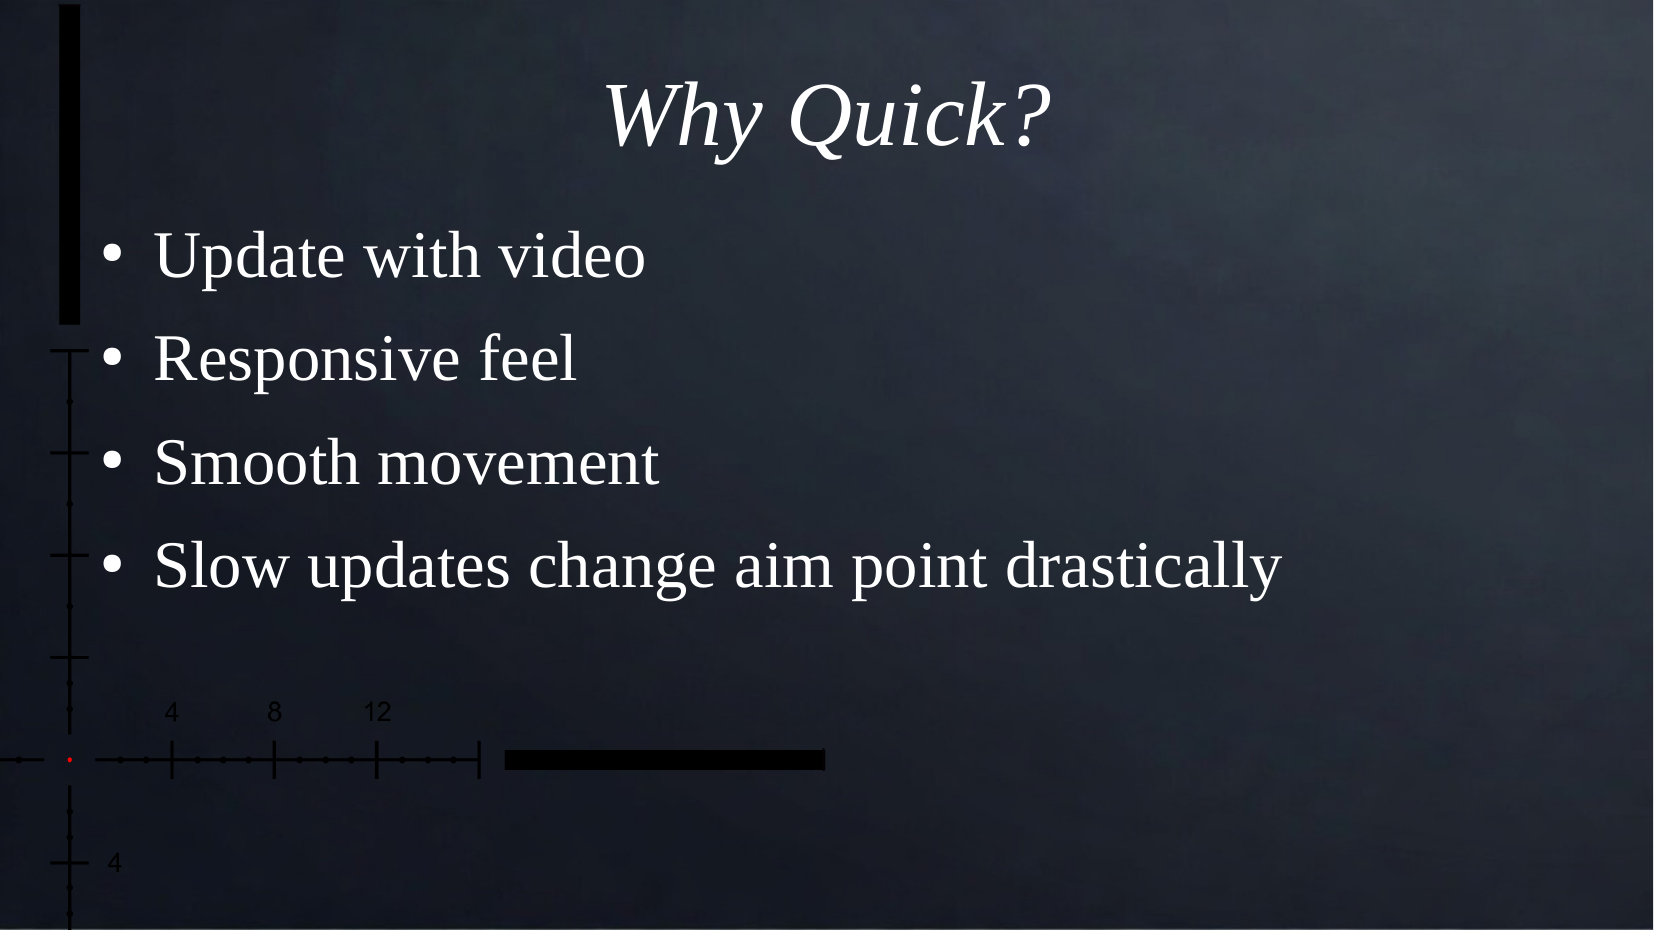

# Why Quick?
Update with video
Responsive feel
Smooth movement
Slow updates change aim point drastically